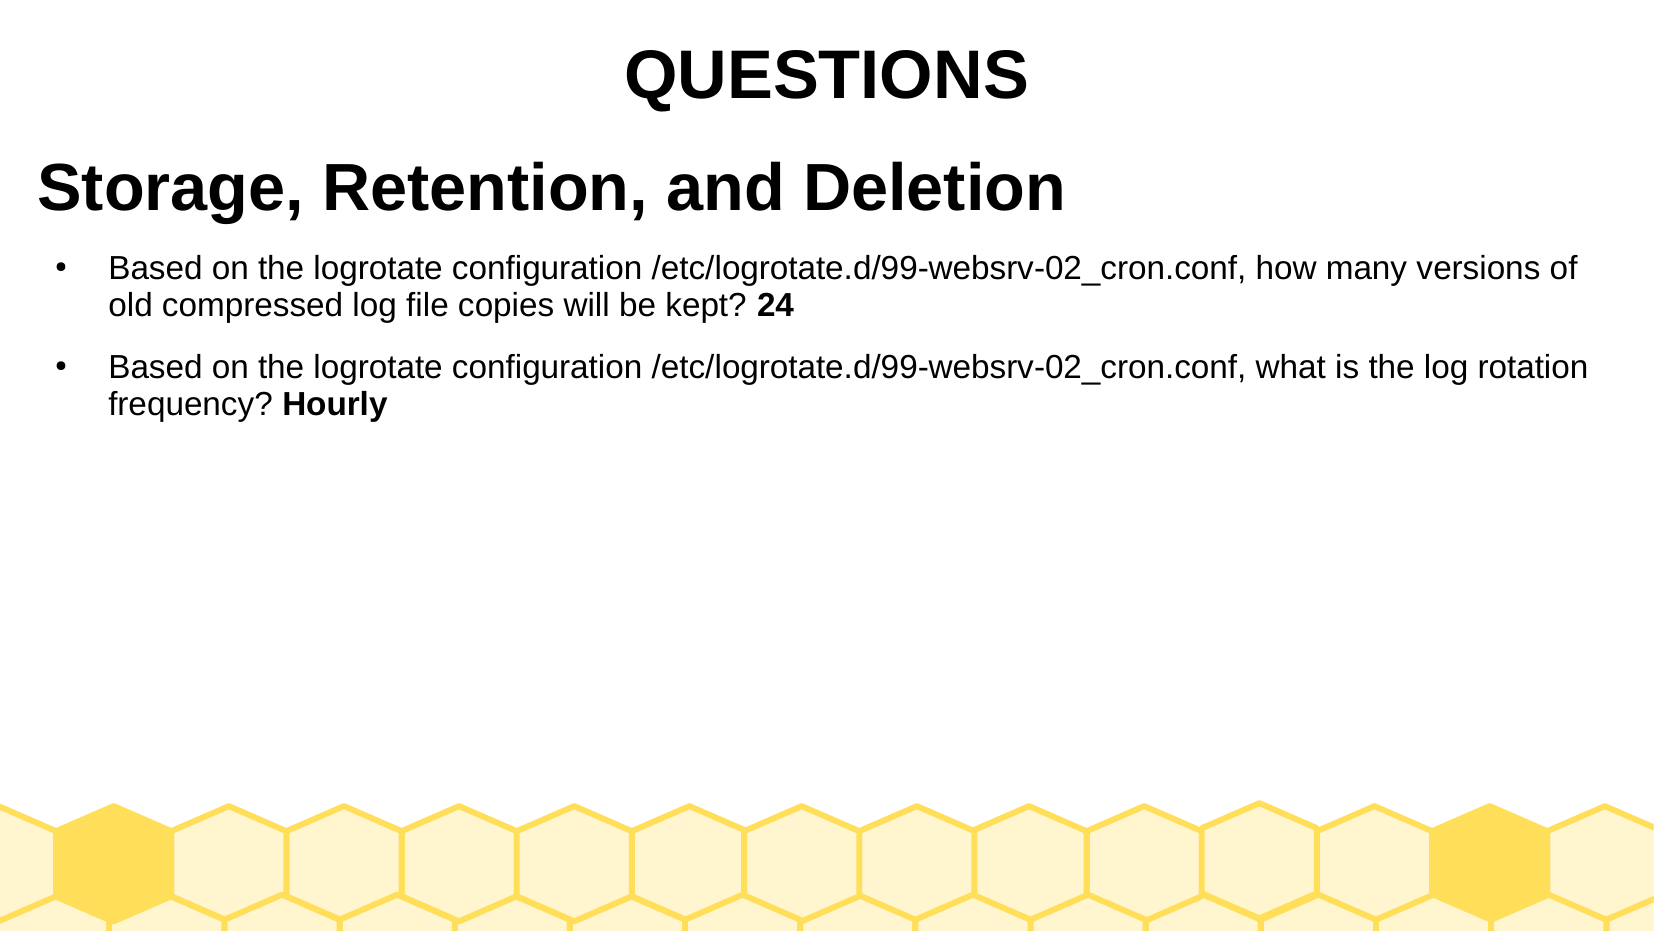

# QUESTIONS
Storage, Retention, and Deletion
Based on the logrotate configuration /etc/logrotate.d/99-websrv-02_cron.conf, how many versions of old compressed log file copies will be kept? 24
Based on the logrotate configuration /etc/logrotate.d/99-websrv-02_cron.conf, what is the log rotation frequency? Hourly